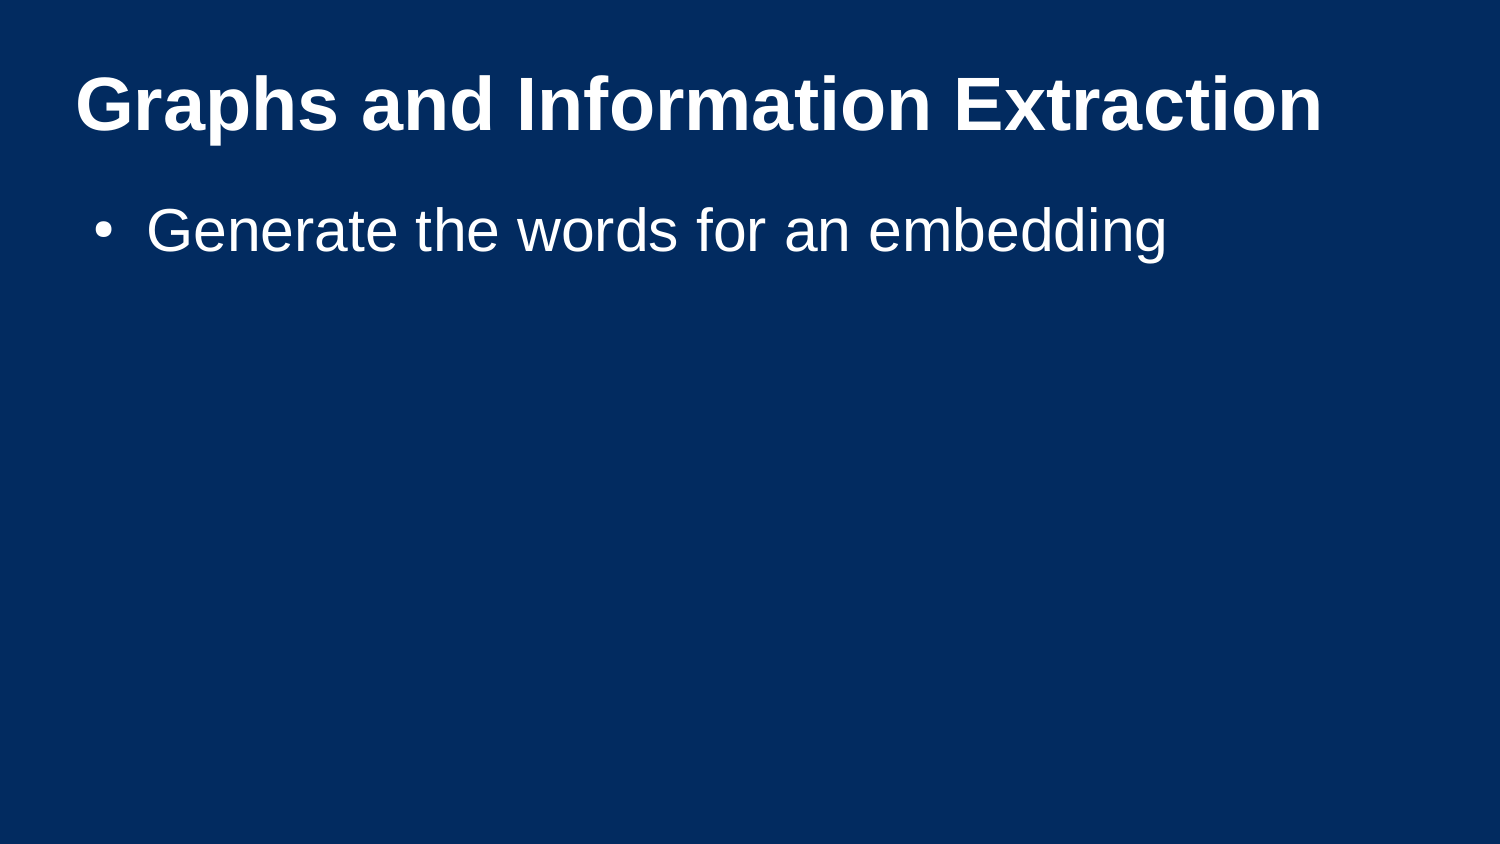

# Graphs and Information Extraction
Generate the words for an embedding